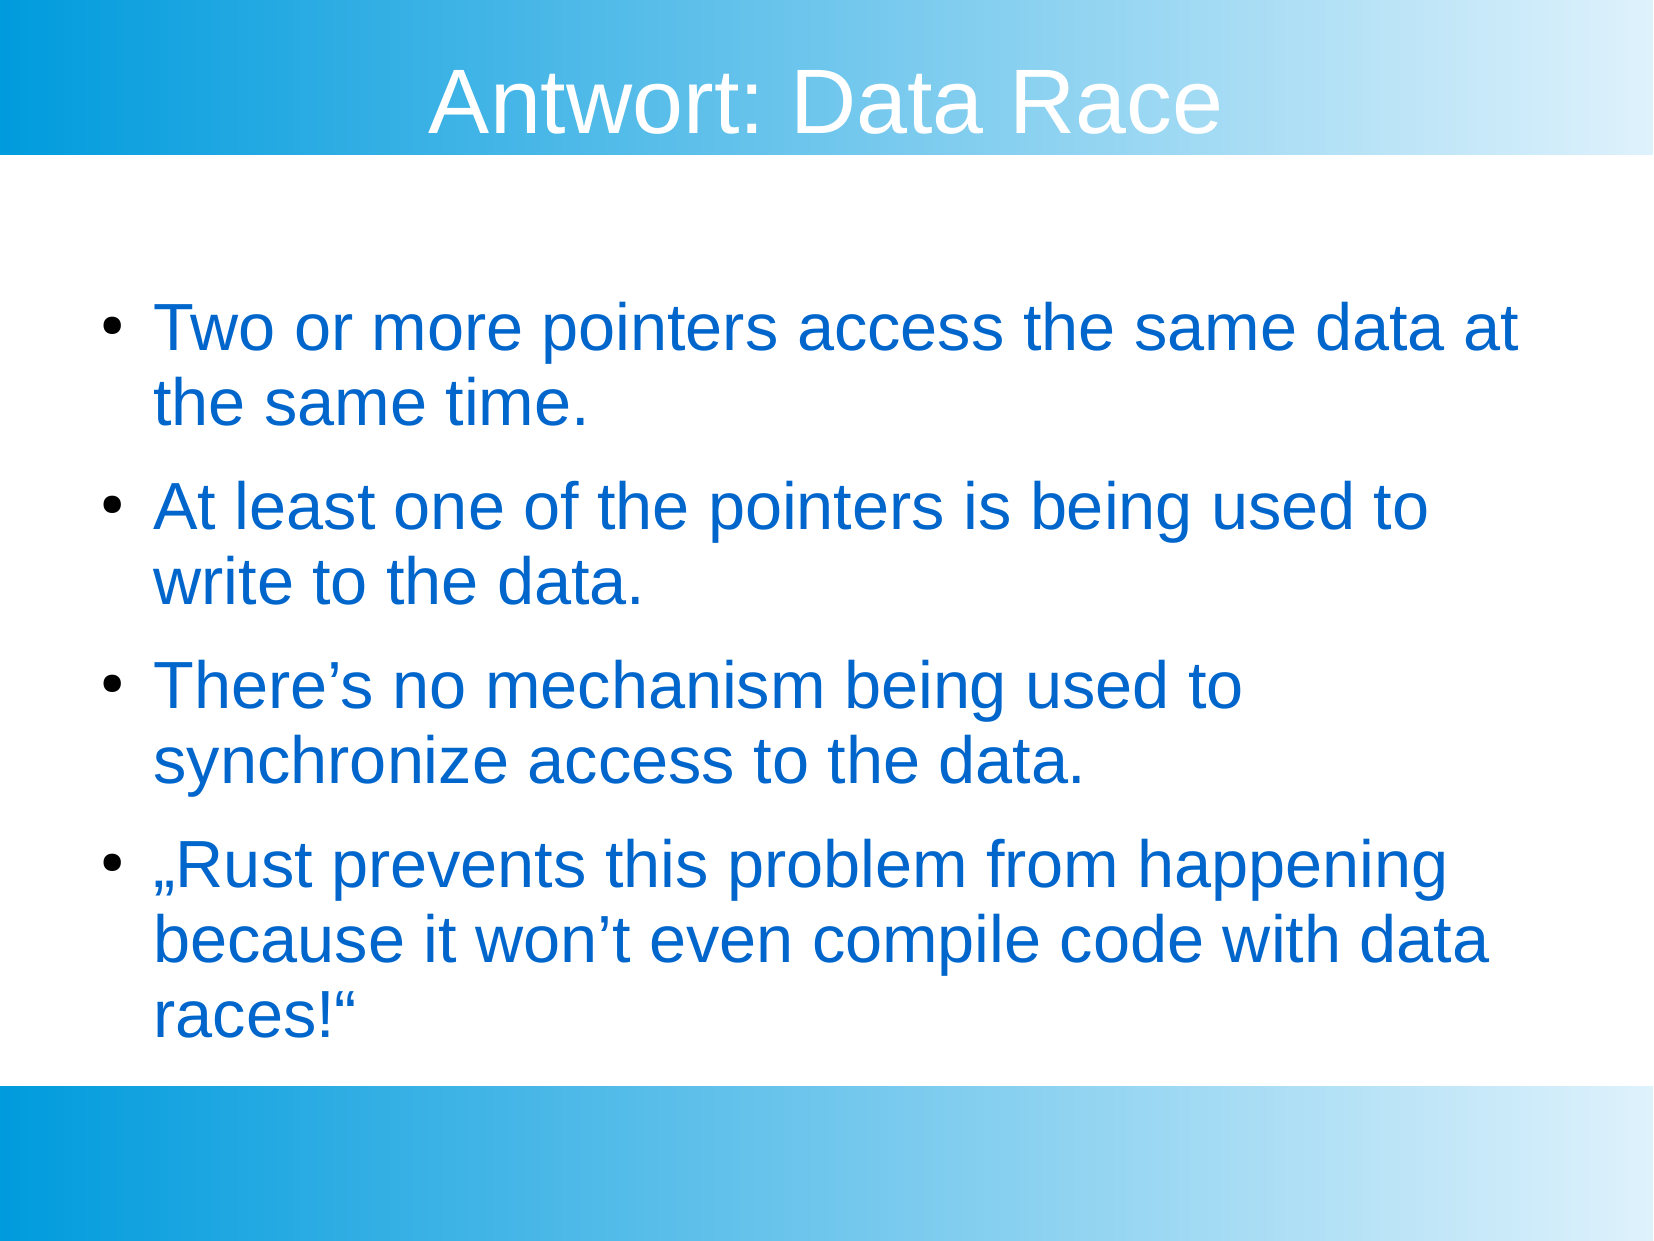

# Antwort: Data Race
Two or more pointers access the same data at the same time.
At least one of the pointers is being used to write to the data.
There’s no mechanism being used to synchronize access to the data.
„Rust prevents this problem from happening because it won’t even compile code with data races!“